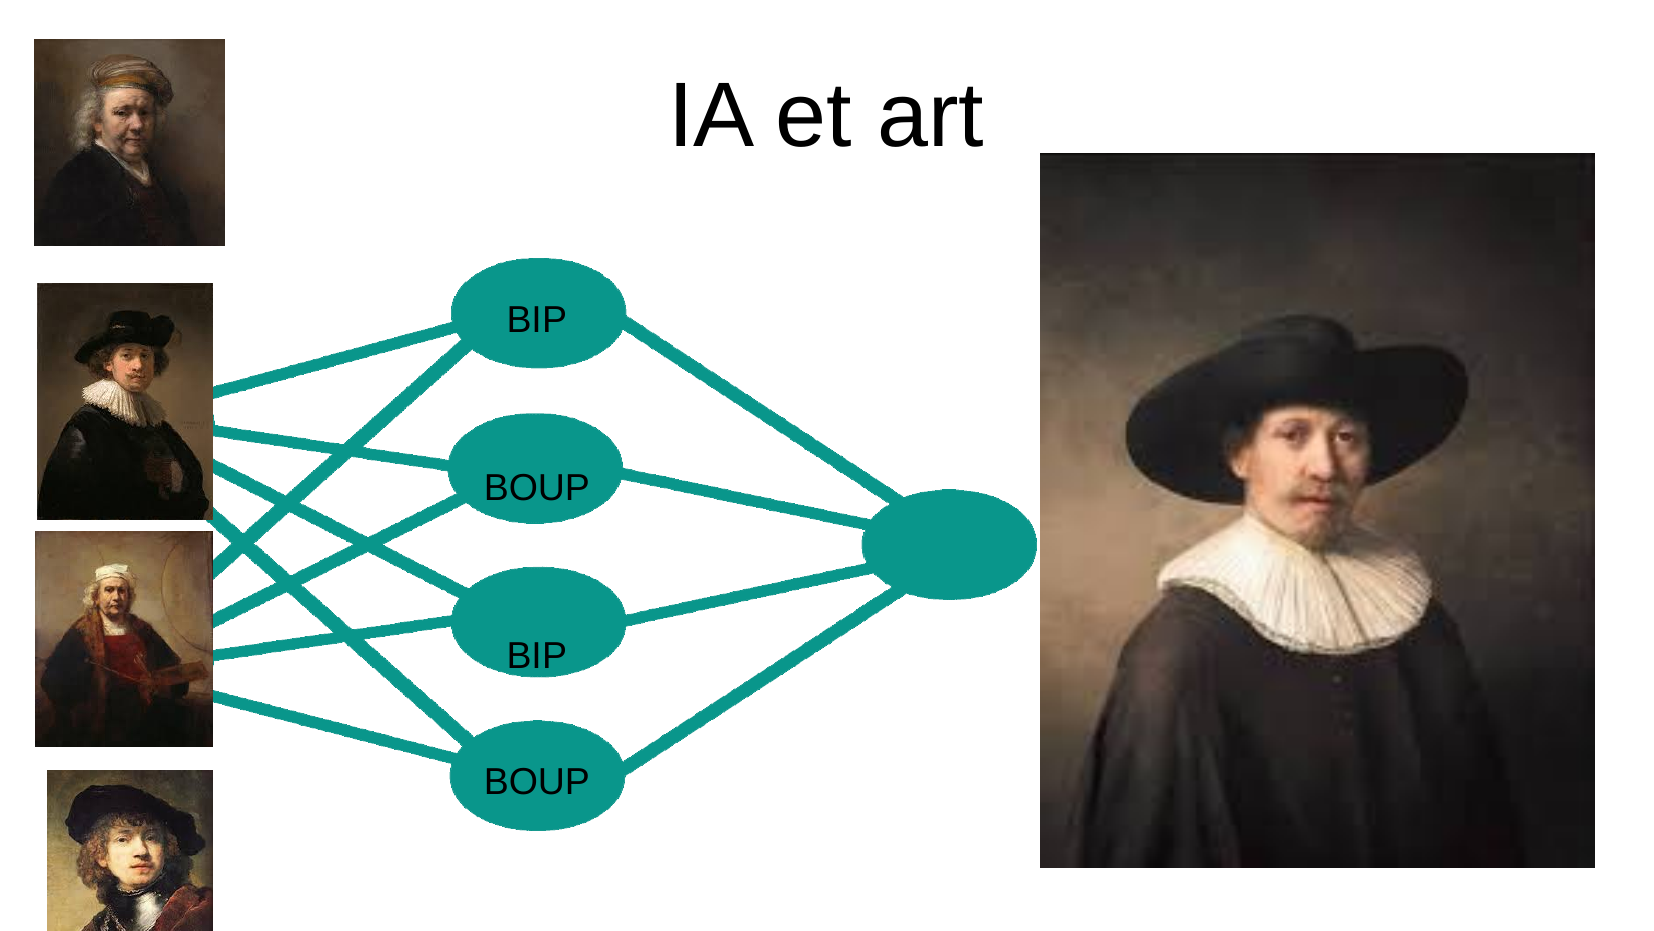

# IA et art
BIP
BOUP
BIP
BOUP